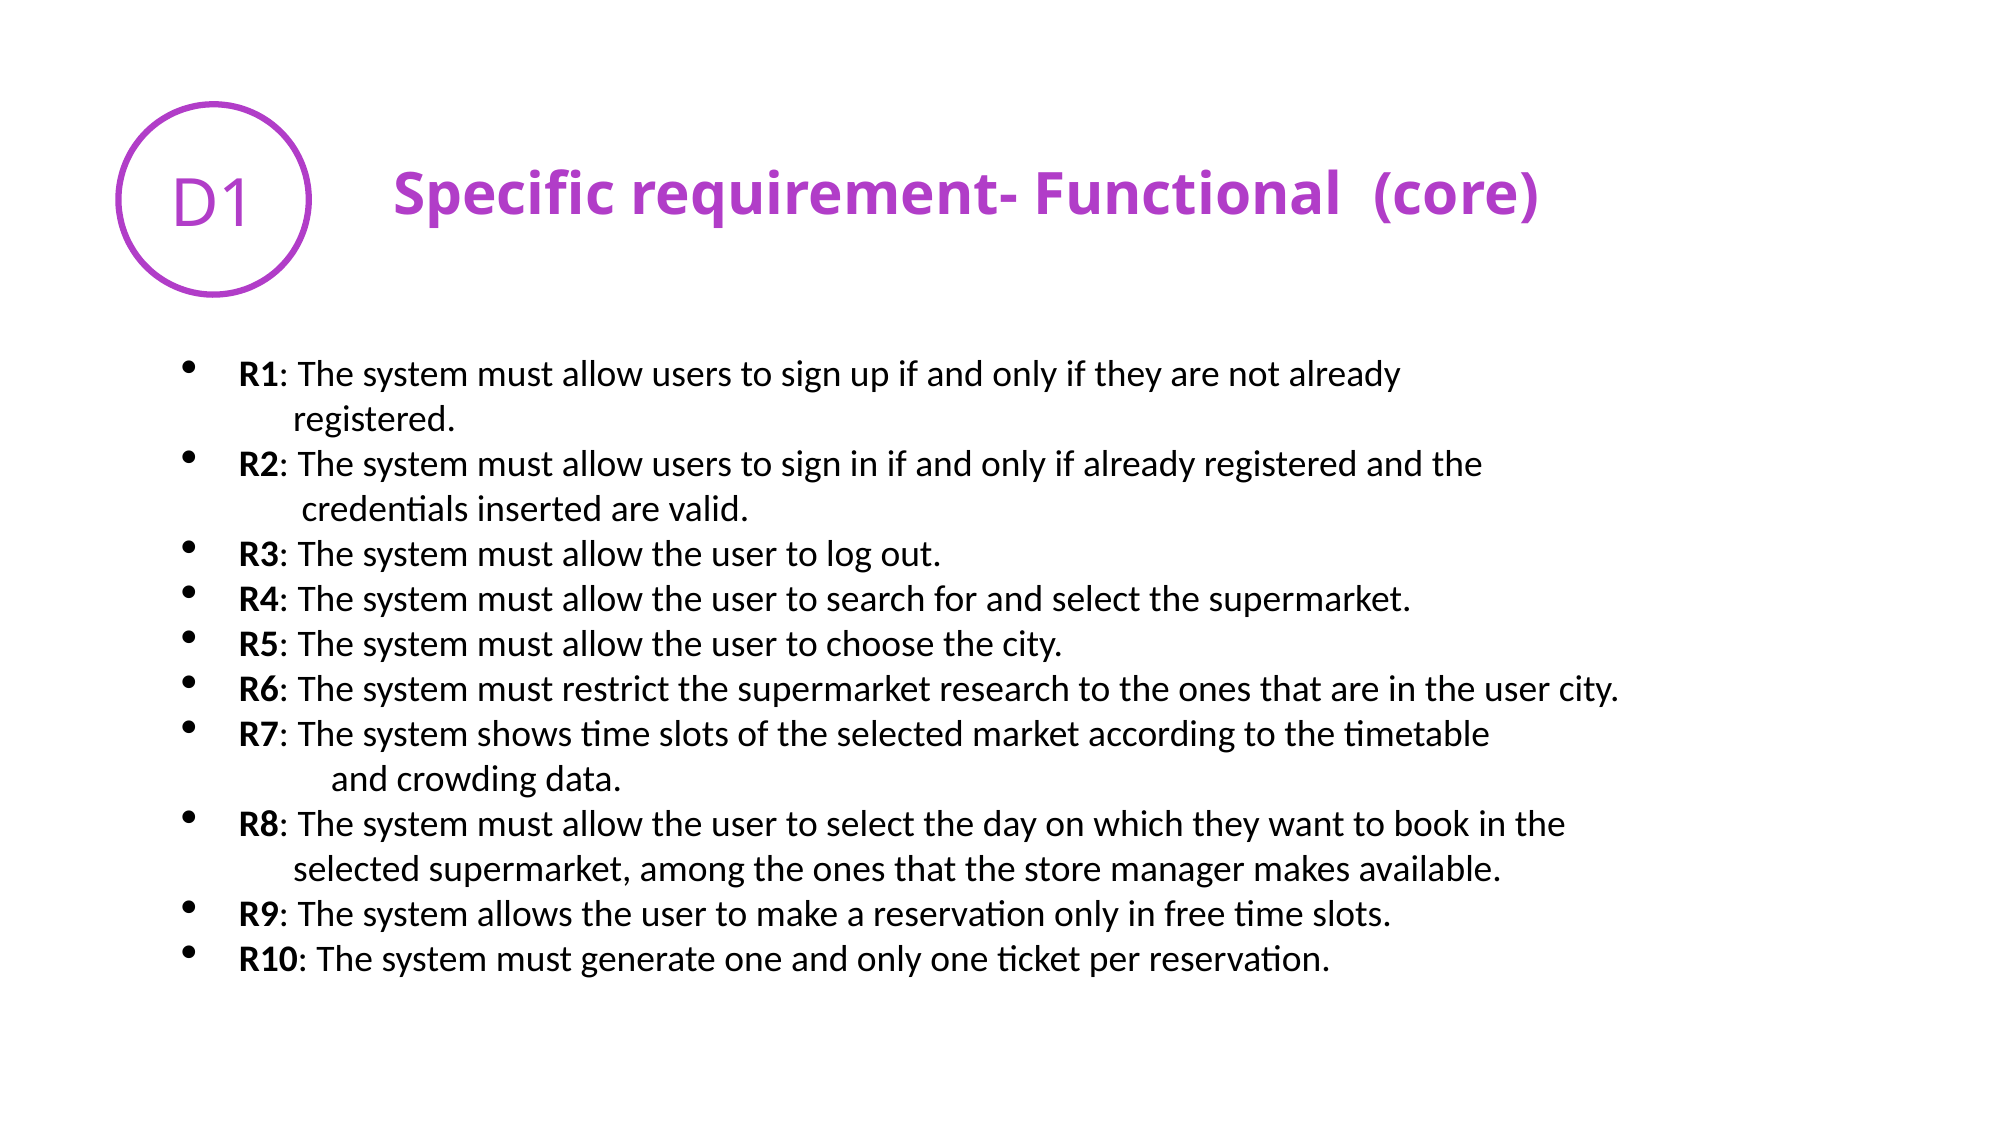

D1
# Specific requirement- Functional (core)
R1: The system must allow users to sign up if and only if they are not already
 registered.
R2: The system must allow users to sign in if and only if already registered and the
 credentials inserted are valid.
R3: The system must allow the user to log out.
R4: The system must allow the user to search for and select the supermarket.
R5: The system must allow the user to choose the city.
R6: The system must restrict the supermarket research to the ones that are in the user city.
R7: The system shows time slots of the selected market according to the timetable
 and crowding data.
R8: The system must allow the user to select the day on which they want to book in the
 selected supermarket, among the ones that the store manager makes available.
R9: The system allows the user to make a reservation only in free time slots.
R10: The system must generate one and only one ticket per reservation.